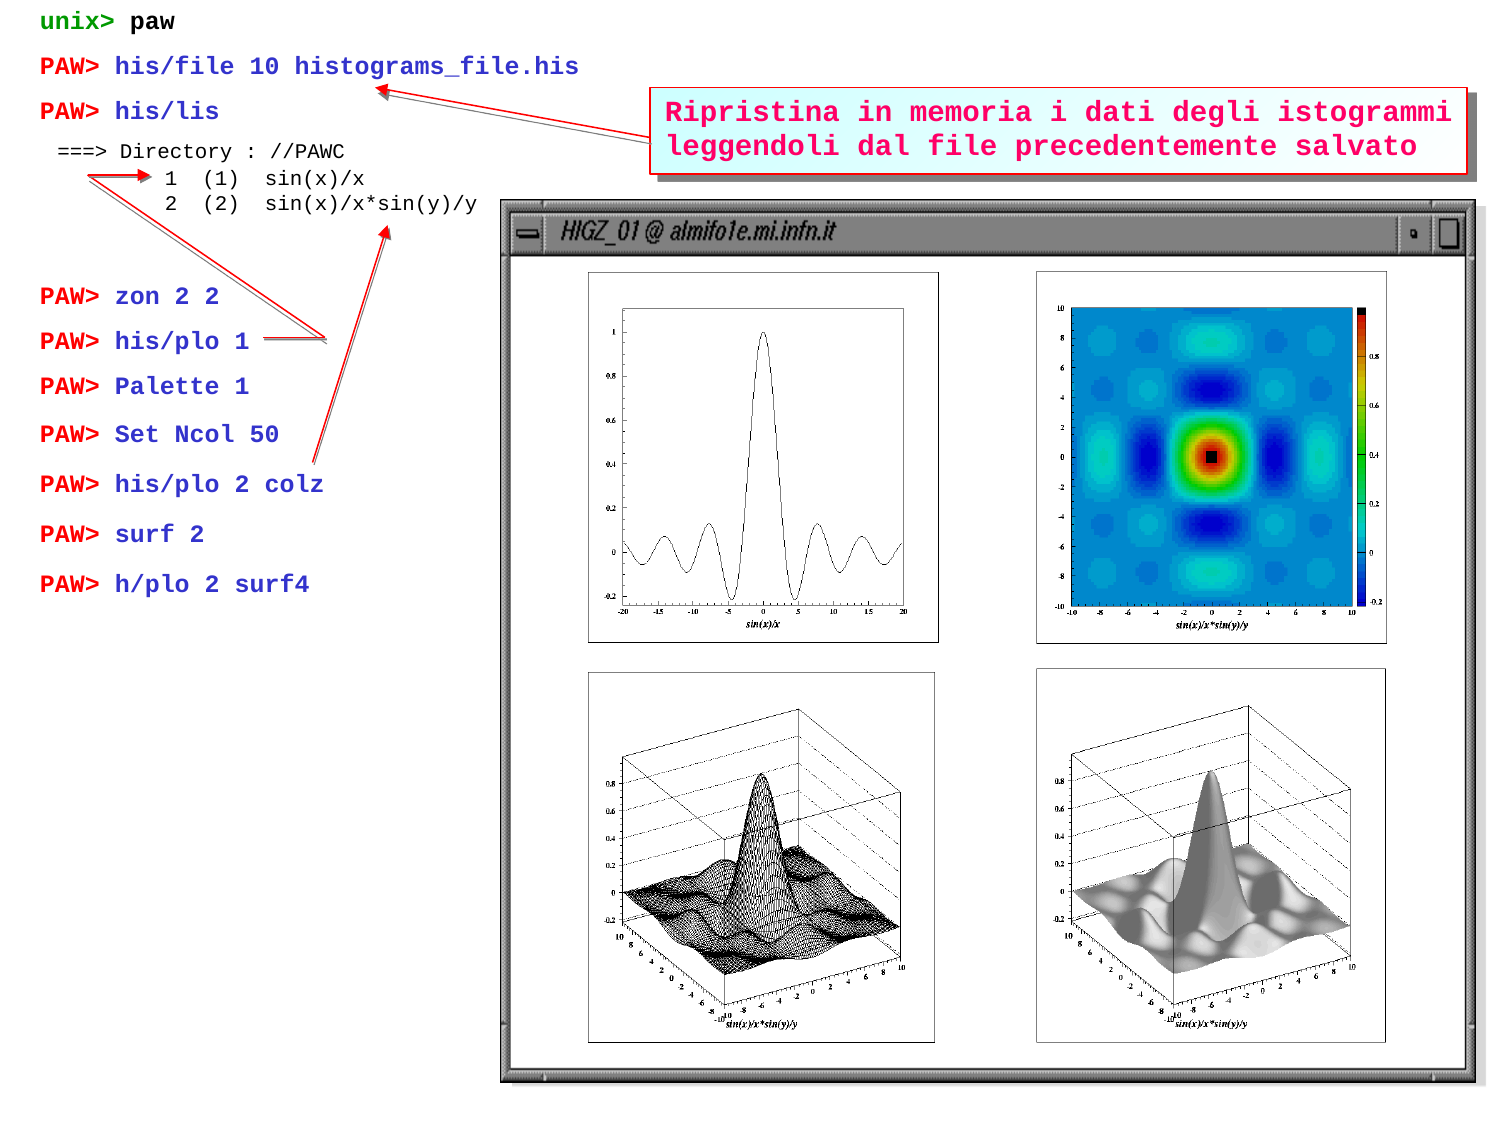

unix> paw
PAW> his/file 10 histograms_file.his
Ripristina in memoria i dati degli istogrammi
leggendoli dal file precedentemente salvato
PAW> his/lis
 ===> Directory : //PAWC
 1 (1) sin(x)/x
 2 (2) sin(x)/x*sin(y)/y
PAW> zon 2 2
PAW> his/plo 1
PAW> Palette 1
PAW> Set Ncol 50
PAW> his/plo 2 colz
PAW> surf 2
PAW> h/plo 2 surf4